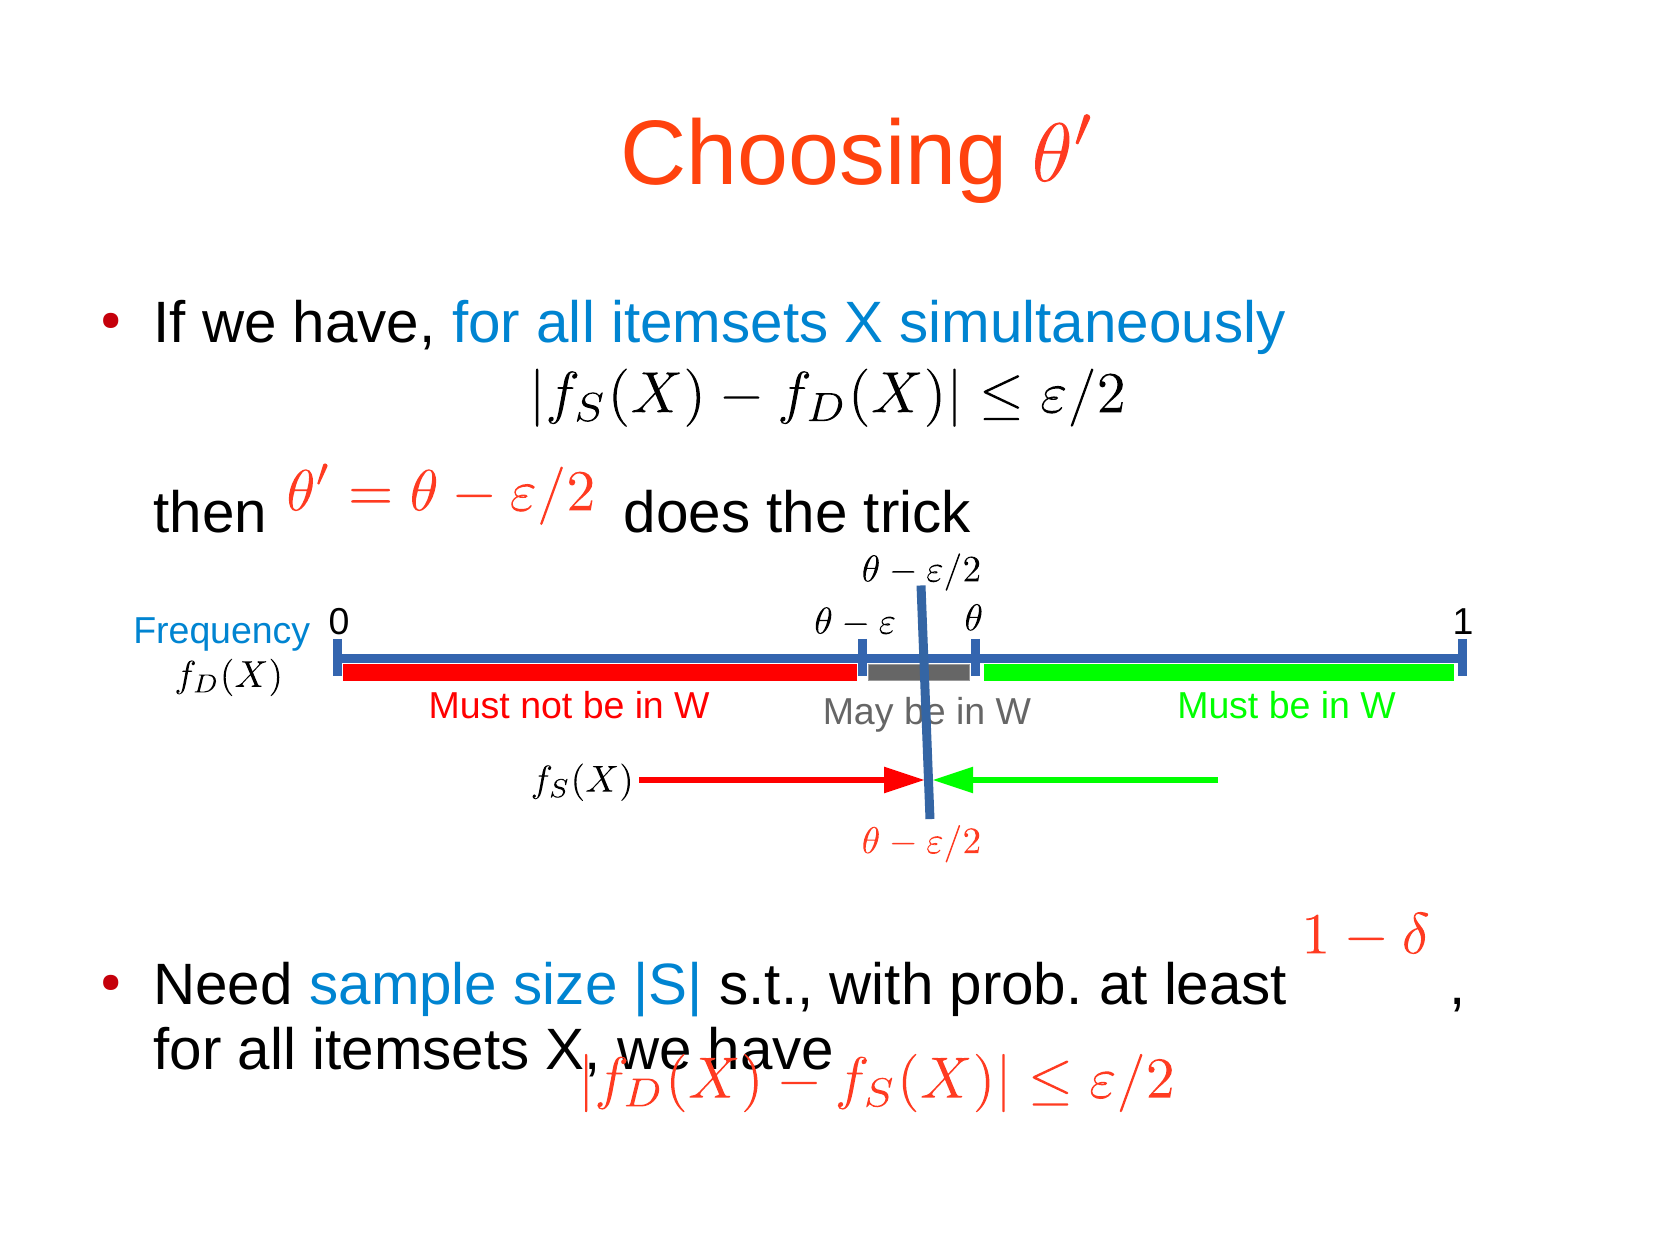

# Choosing
If we have, for all itemsets X simultaneously
then does the trick
Need sample size |S| s.t., with prob. at least , for all itemsets X, we have
0
1
Frequency
Must not be in W
Must be in W
May be in W